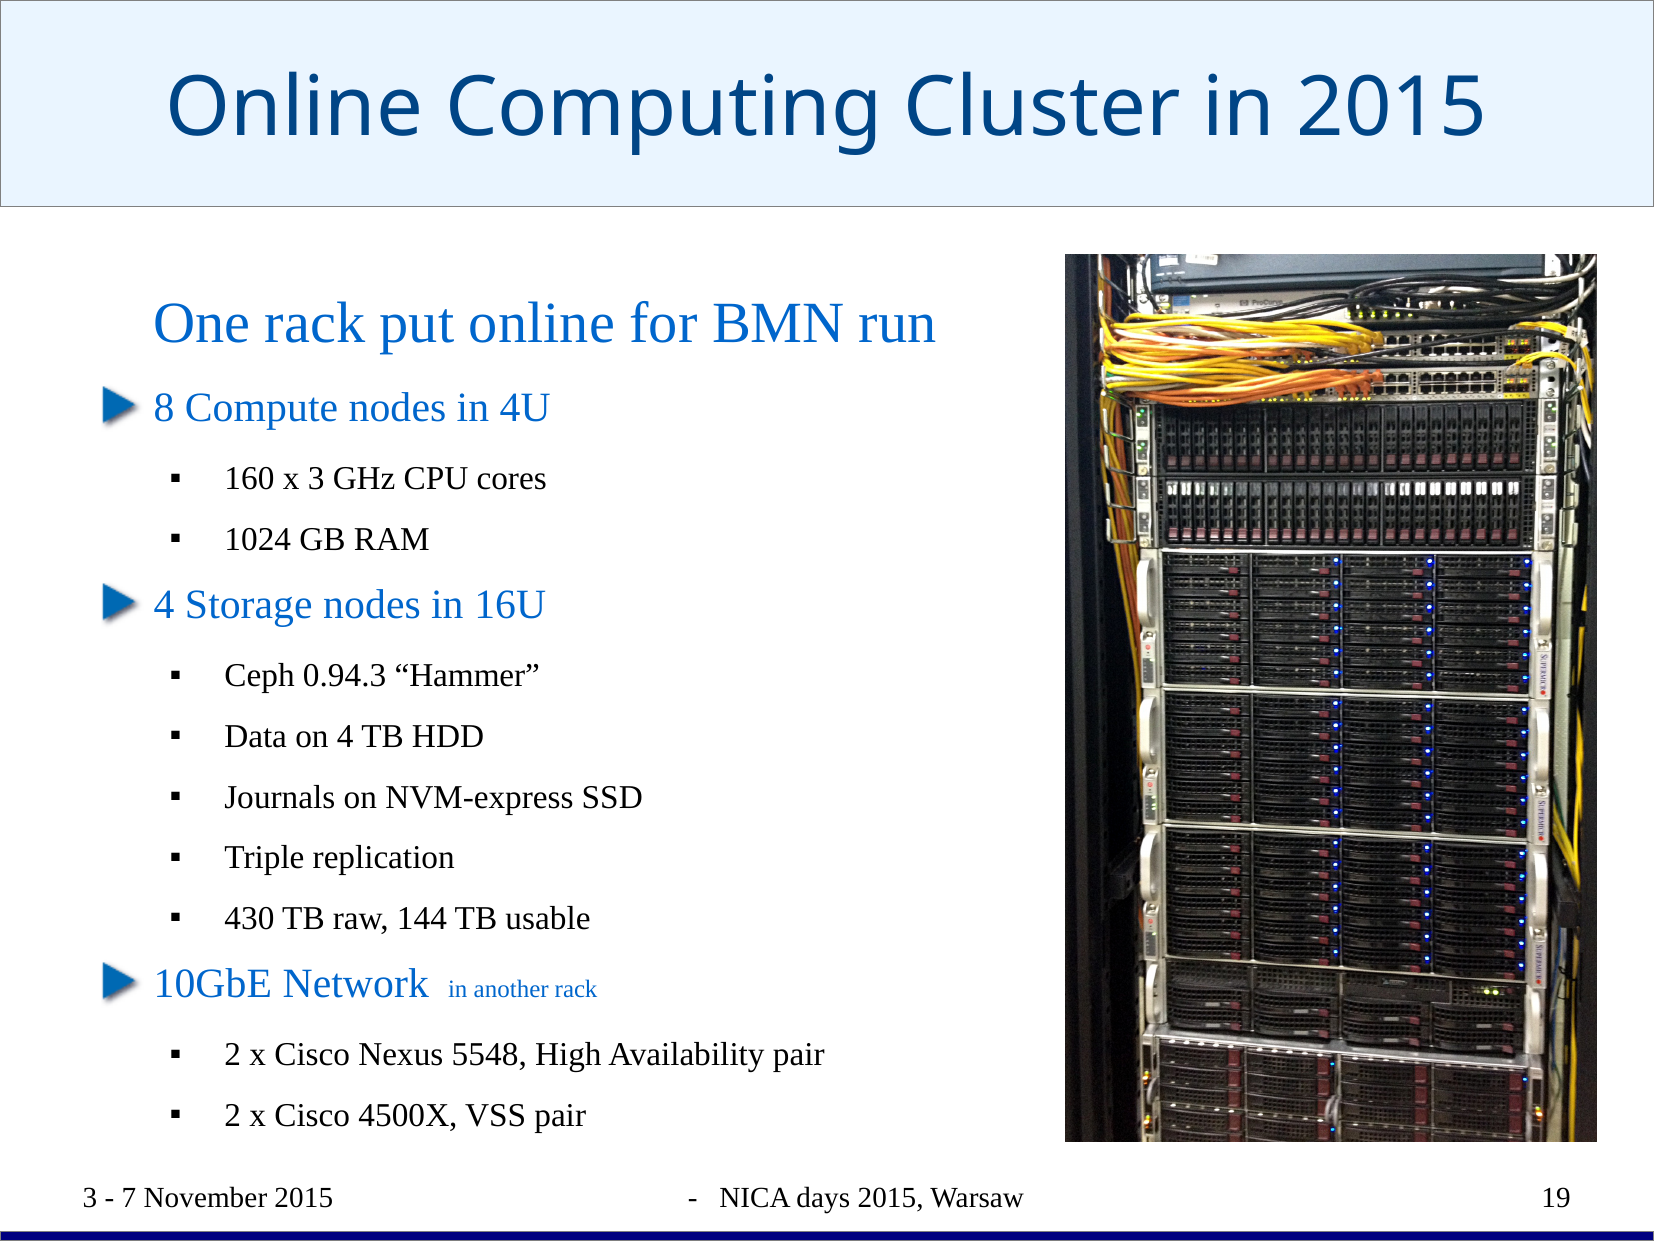

# Online Computing Cluster in 2015
One rack put online for BMN run
8 Compute nodes in 4U
160 x 3 GHz CPU cores
1024 GB RAM
4 Storage nodes in 16U
Ceph 0.94.3 “Hammer”
Data on 4 TB HDD
Journals on NVM-express SSD
Triple replication
430 TB raw, 144 TB usable
10GbE Network in another rack
2 x Cisco Nexus 5548, High Availability pair
2 x Cisco 4500X, VSS pair
3 - 7 November 2015
 - NICA days 2015, Warsaw
19